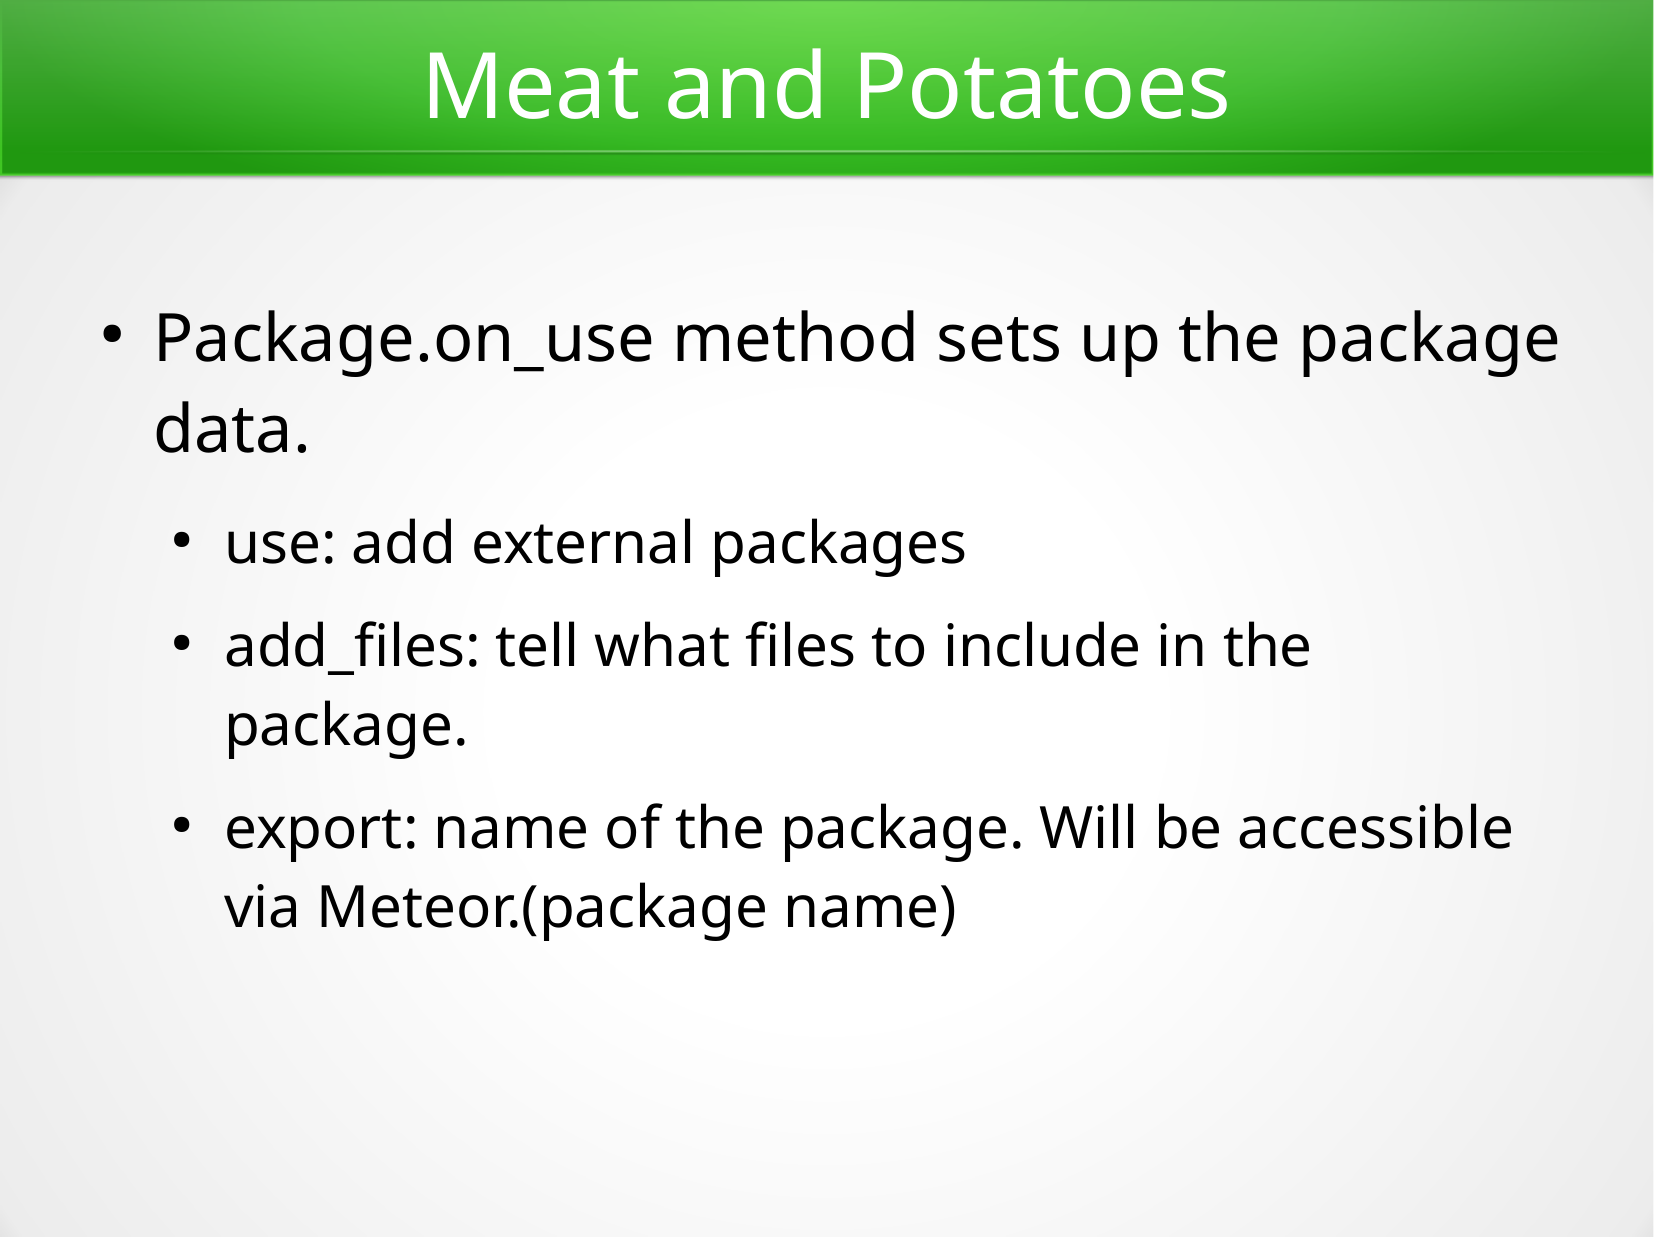

# Meat and Potatoes
Package.on_use method sets up the package data.
use: add external packages
add_files: tell what files to include in the package.
export: name of the package. Will be accessible via Meteor.(package name)